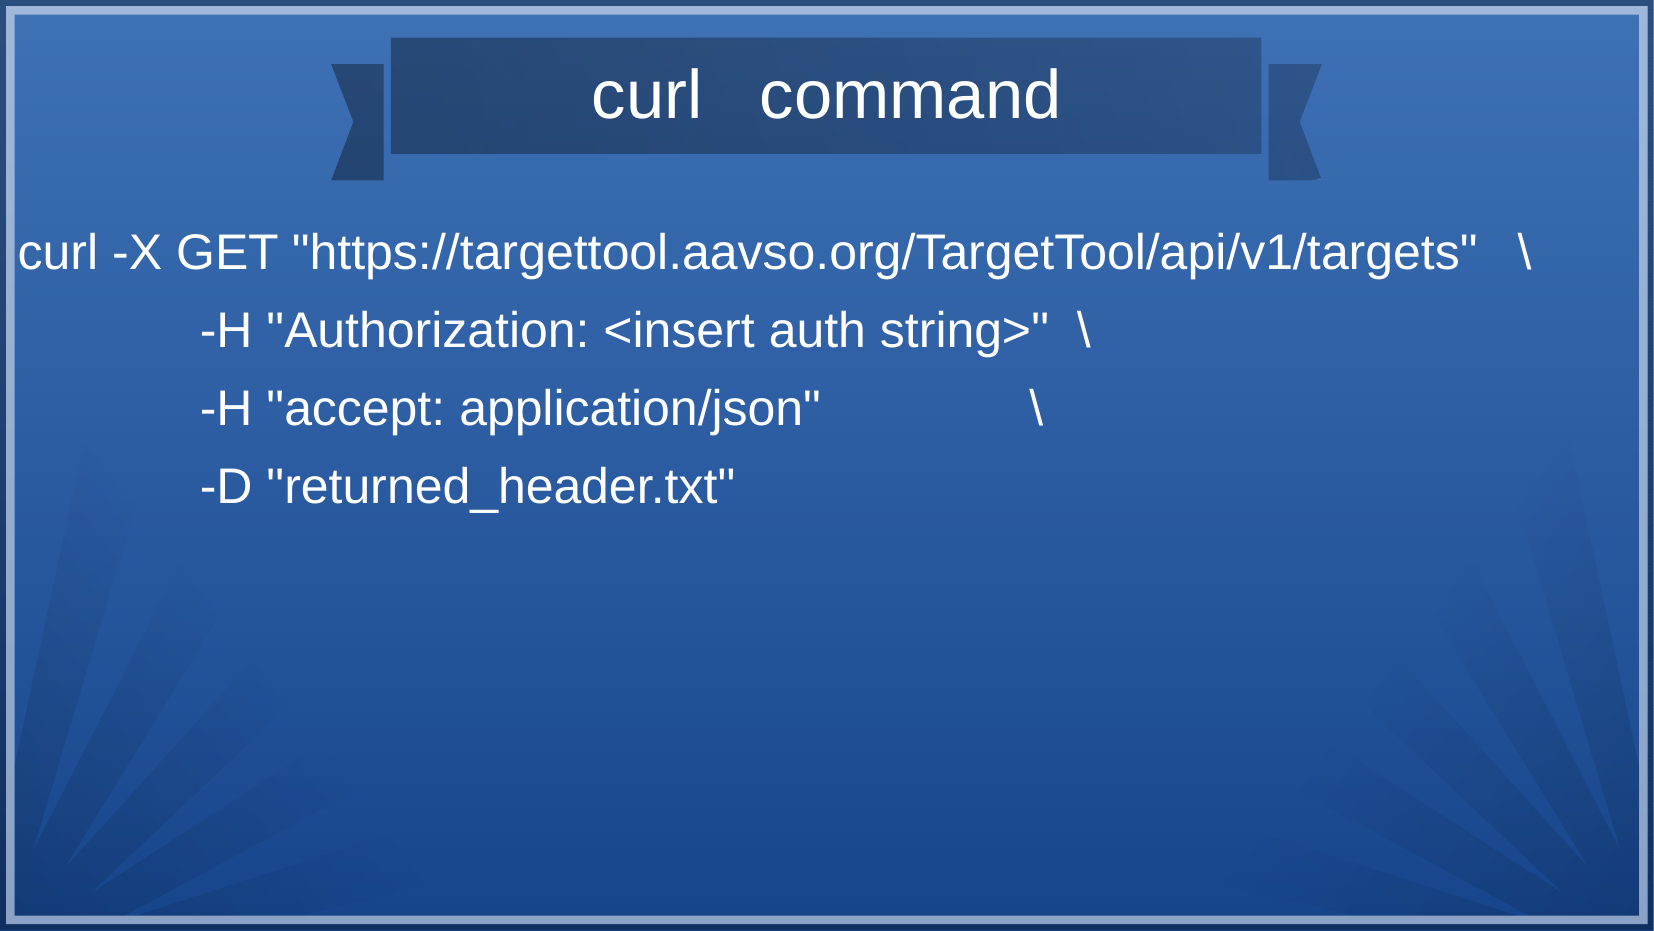

# curl command
curl -X GET "https://targettool.aavso.org/TargetTool/api/v1/targets"	\
 -H "Authorization: <insert auth string>" \
 -H "accept: application/json" 	 \
 -D "returned_header.txt"